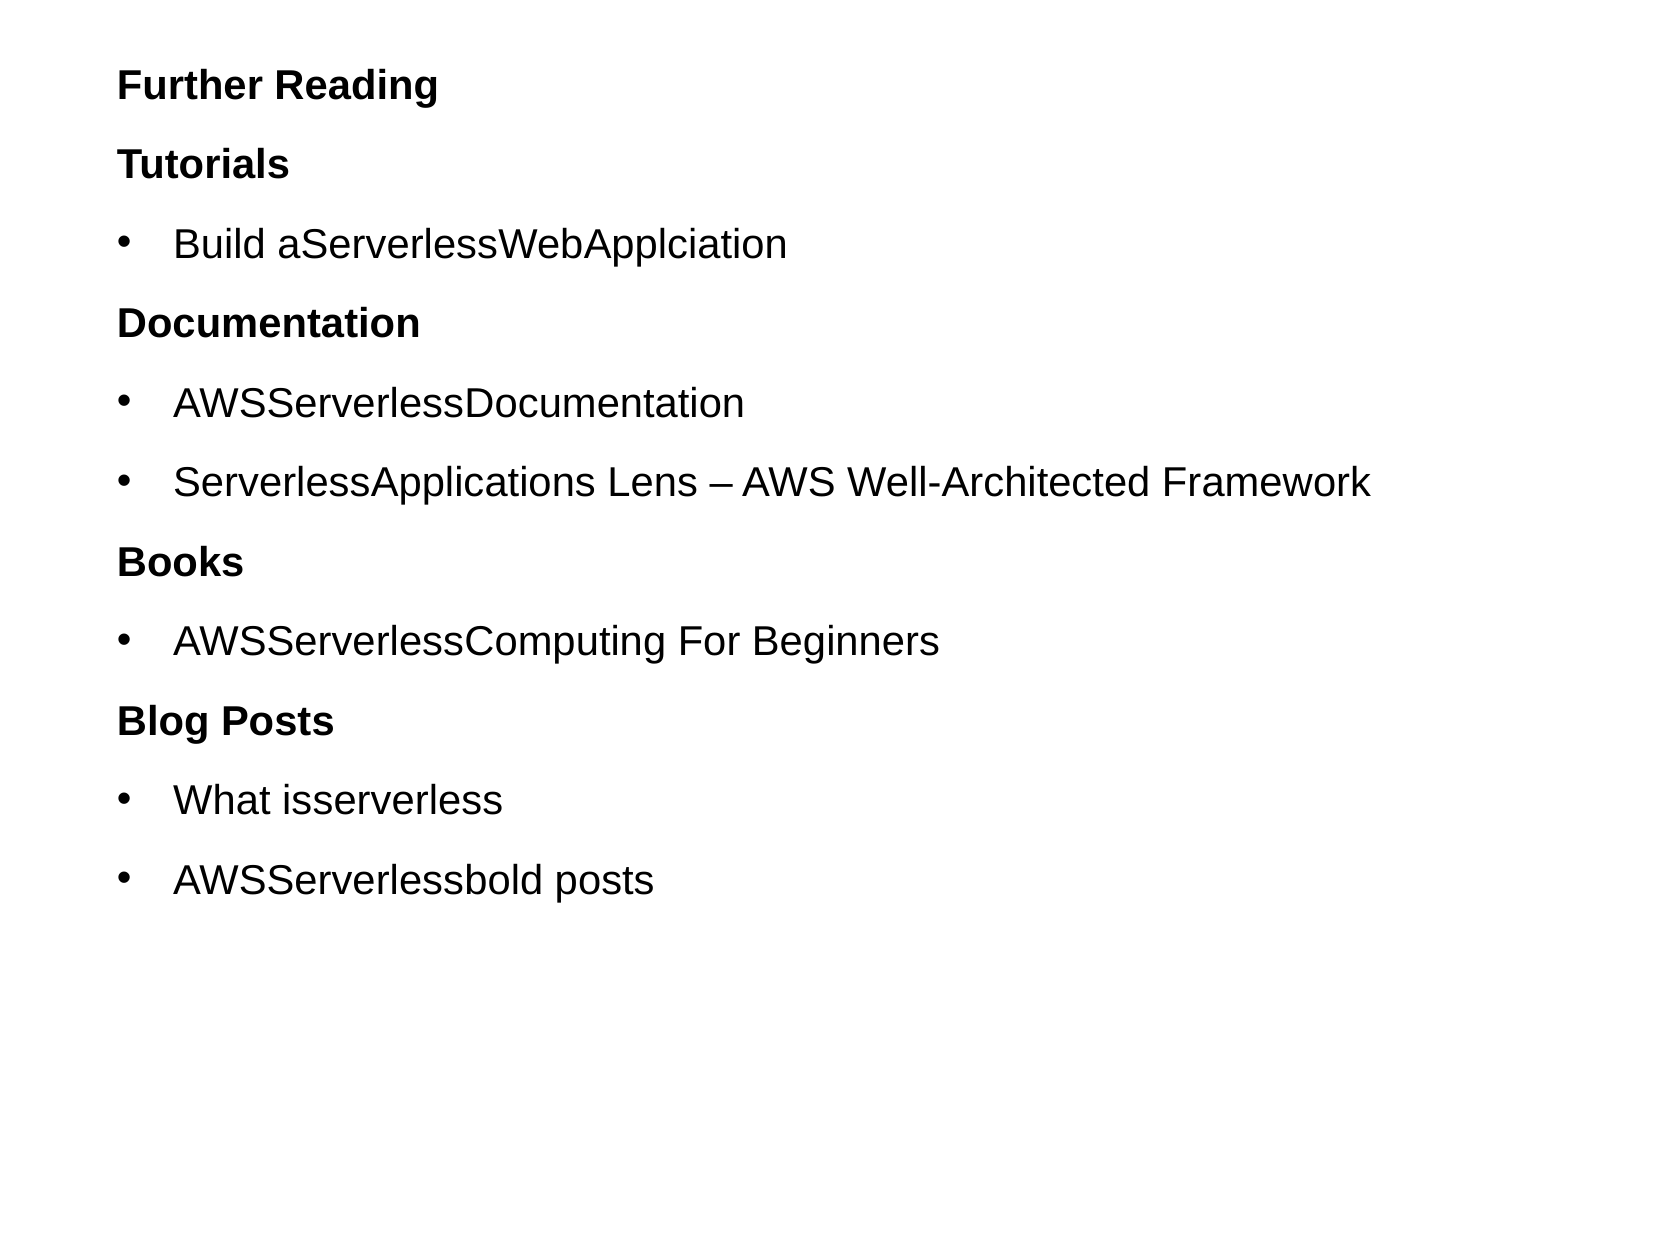

Further Reading
Tutorials
Build aServerlessWebApplciation
Documentation
AWSServerlessDocumentation
ServerlessApplications Lens – AWS Well-Architected Framework
Books
AWSServerlessComputing For Beginners
Blog Posts
What isserverless
AWSServerlessbold posts